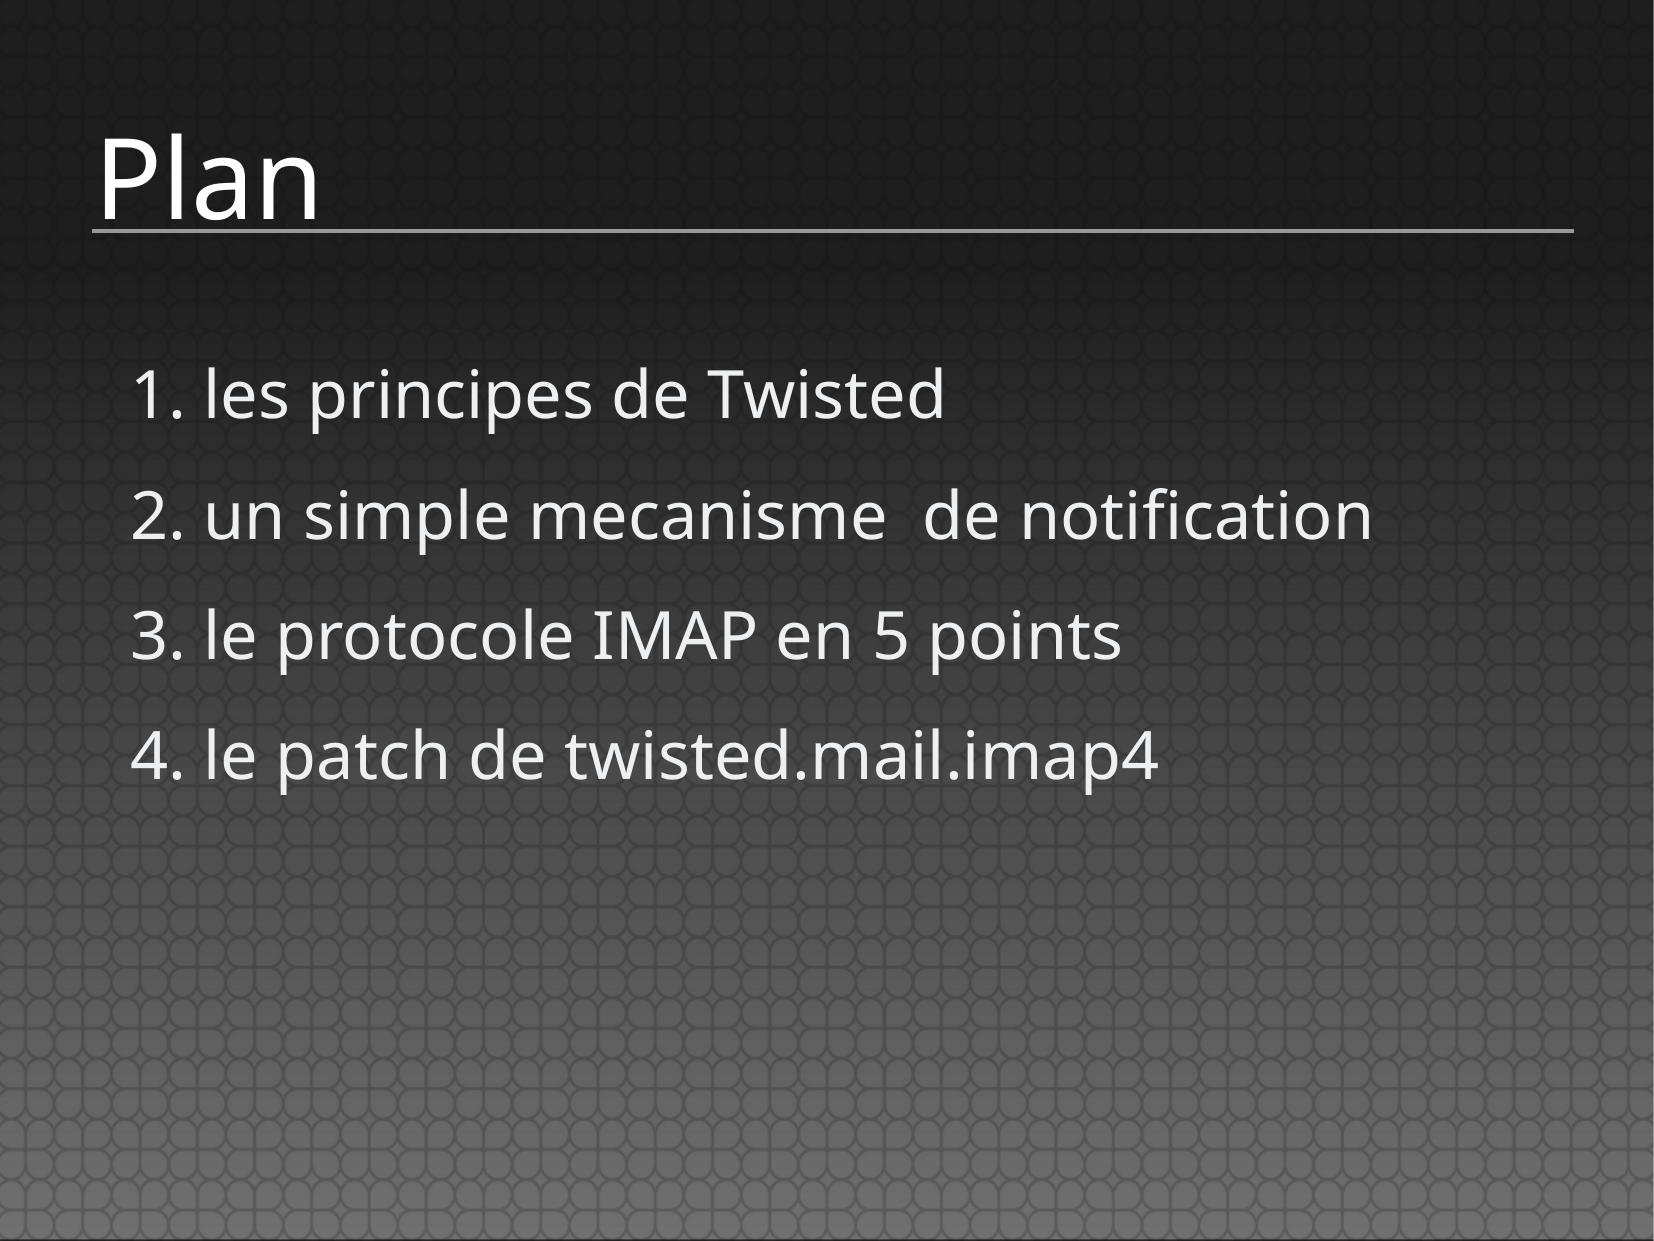

# Plan
 les principes de Twisted
 un simple mecanisme de notification
 le protocole IMAP en 5 points
 le patch de twisted.mail.imap4